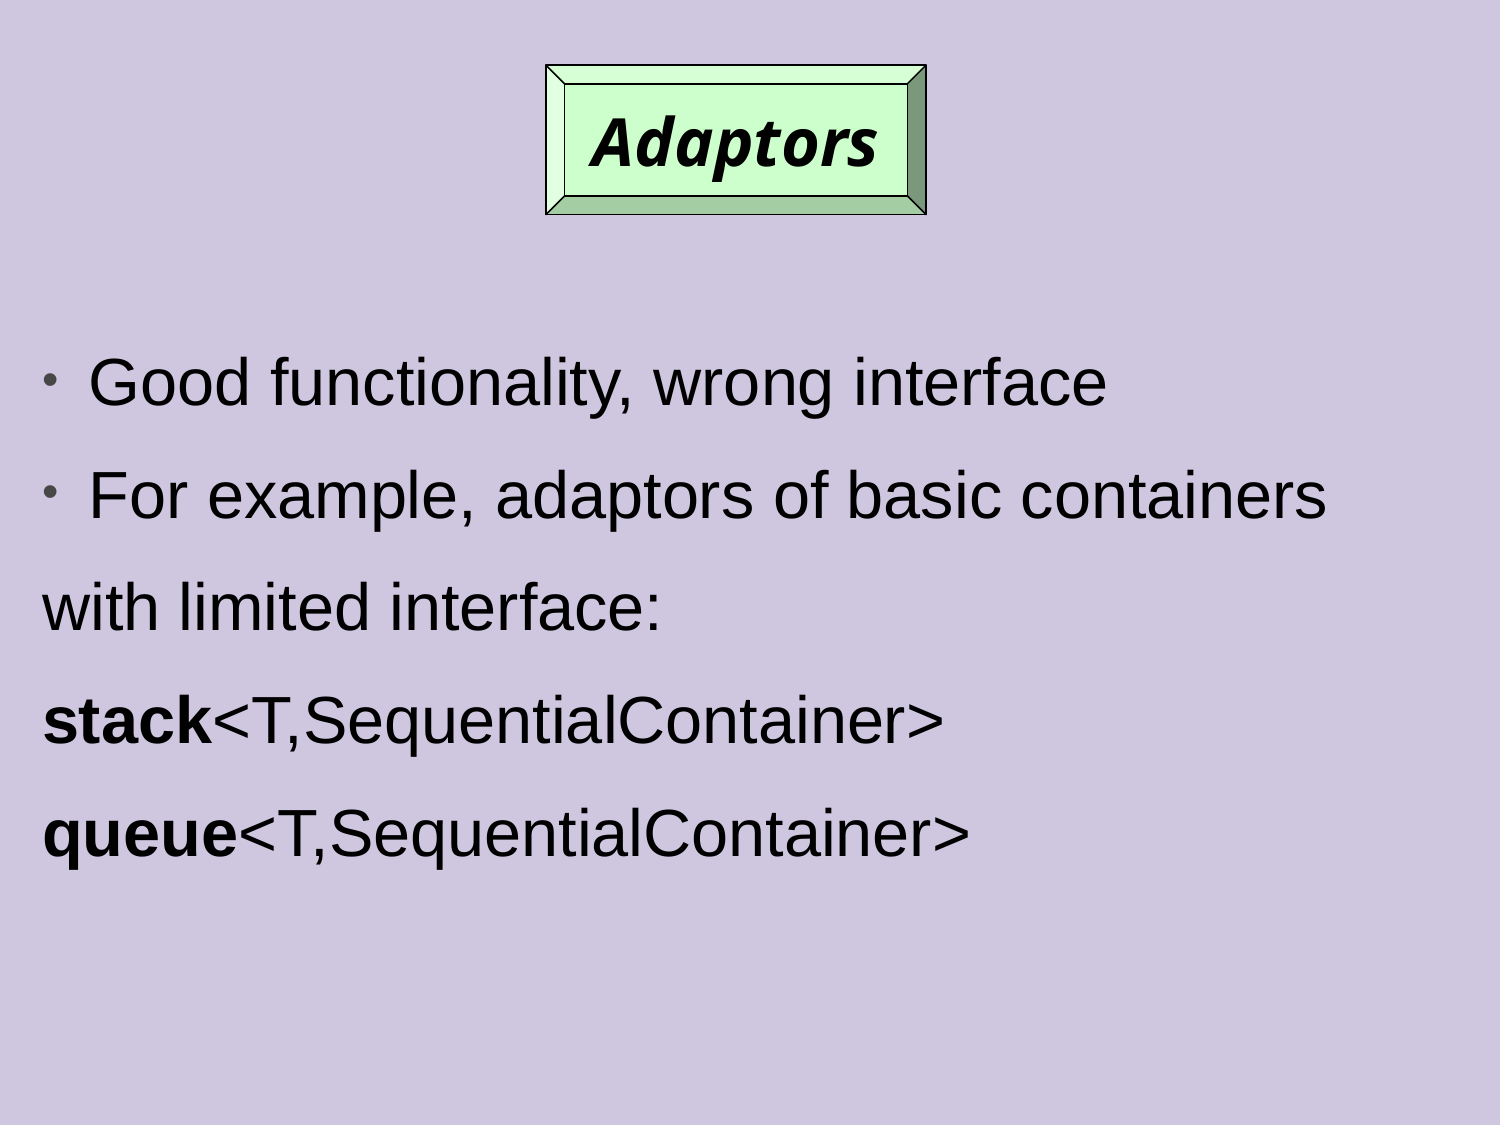

Adaptors
# Good functionality, wrong interface
For example, adaptors of basic containers
with limited interface:
stack<T,SequentialContainer>
queue<T,SequentialContainer>